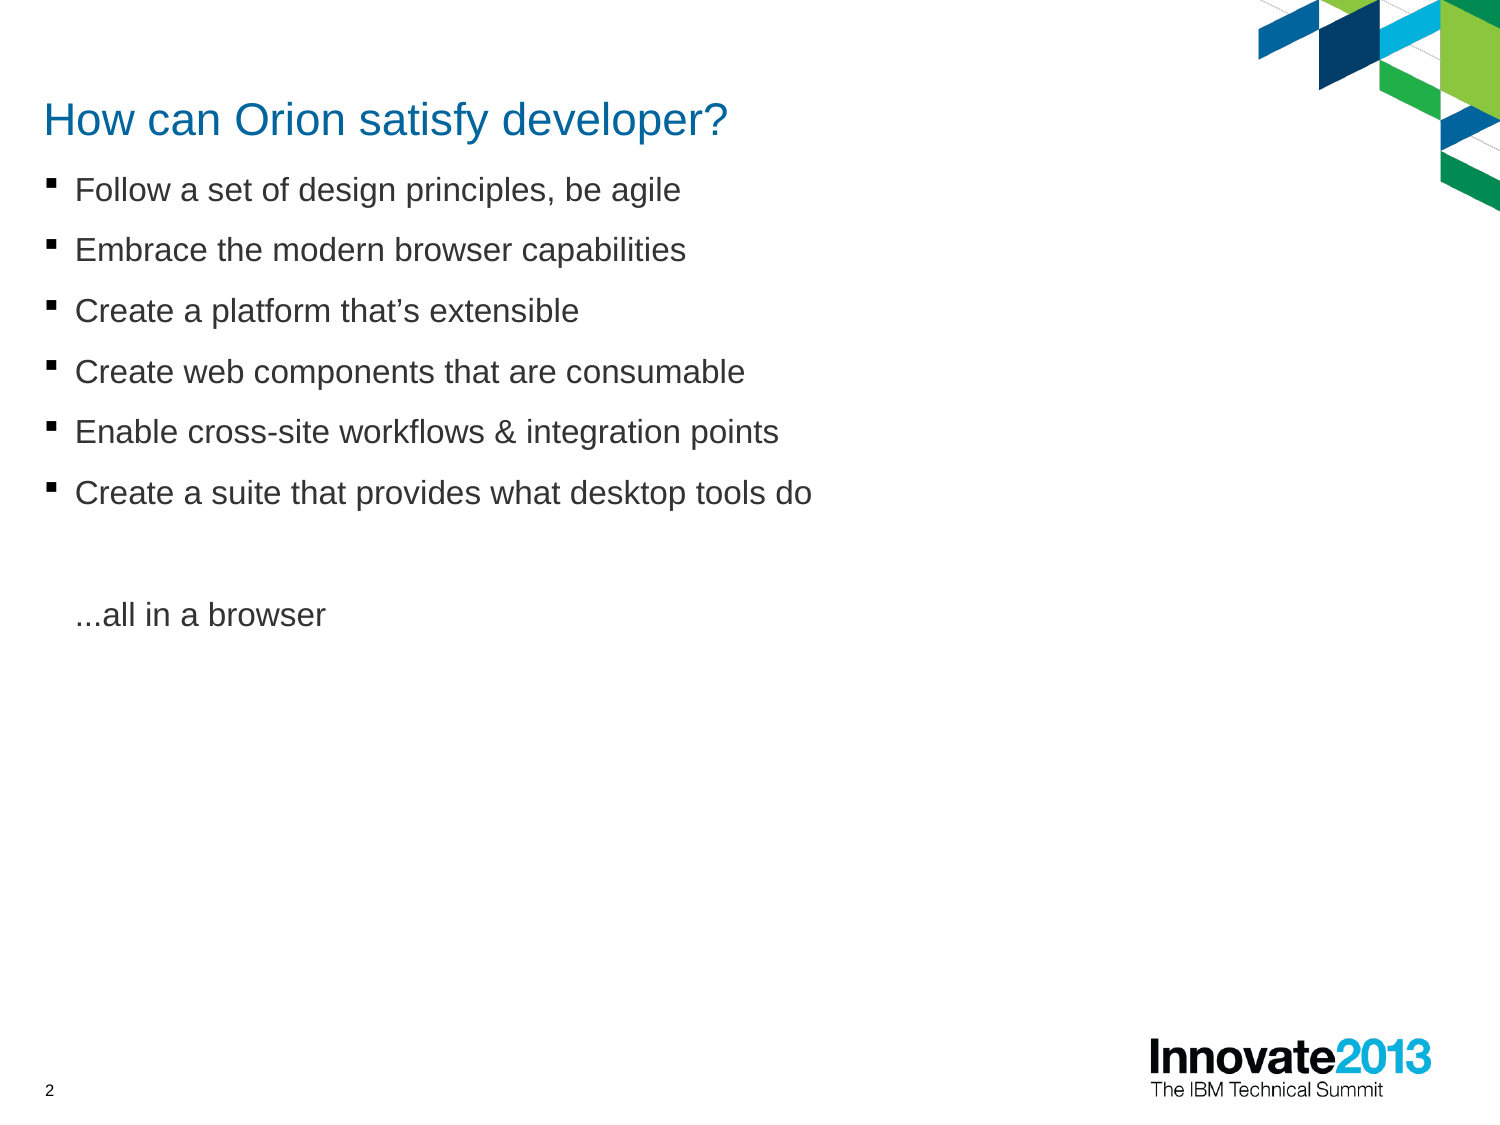

# How can Orion satisfy developer?
Follow a set of design principles, be agile
Embrace the modern browser capabilities
Create a platform that’s extensible
Create web components that are consumable
Enable cross-site workflows & integration points
Create a suite that provides what desktop tools do
...all in a browser